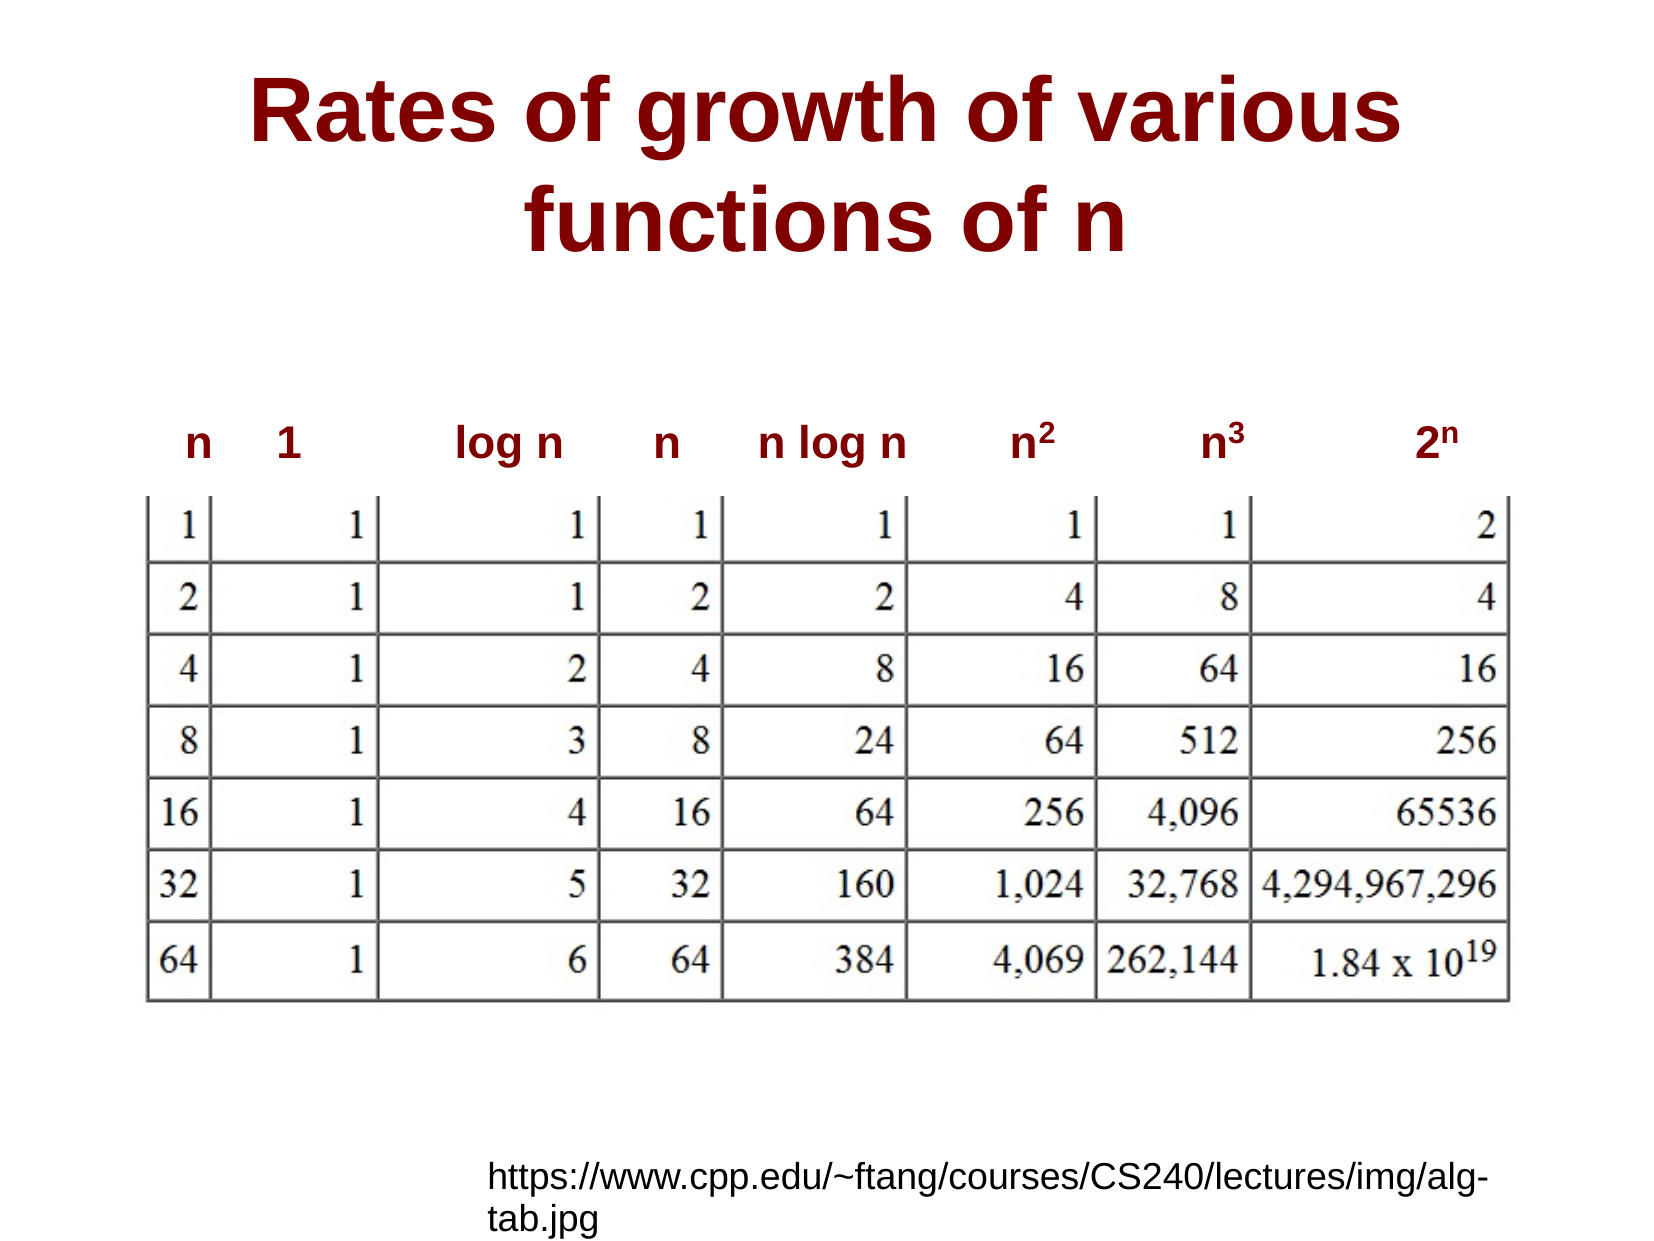

# Rates of growth of various functions of n
 n 1 log n n n log n n2 n3 2n
https://www.cpp.edu/~ftang/courses/CS240/lectures/img/alg-tab.jpg